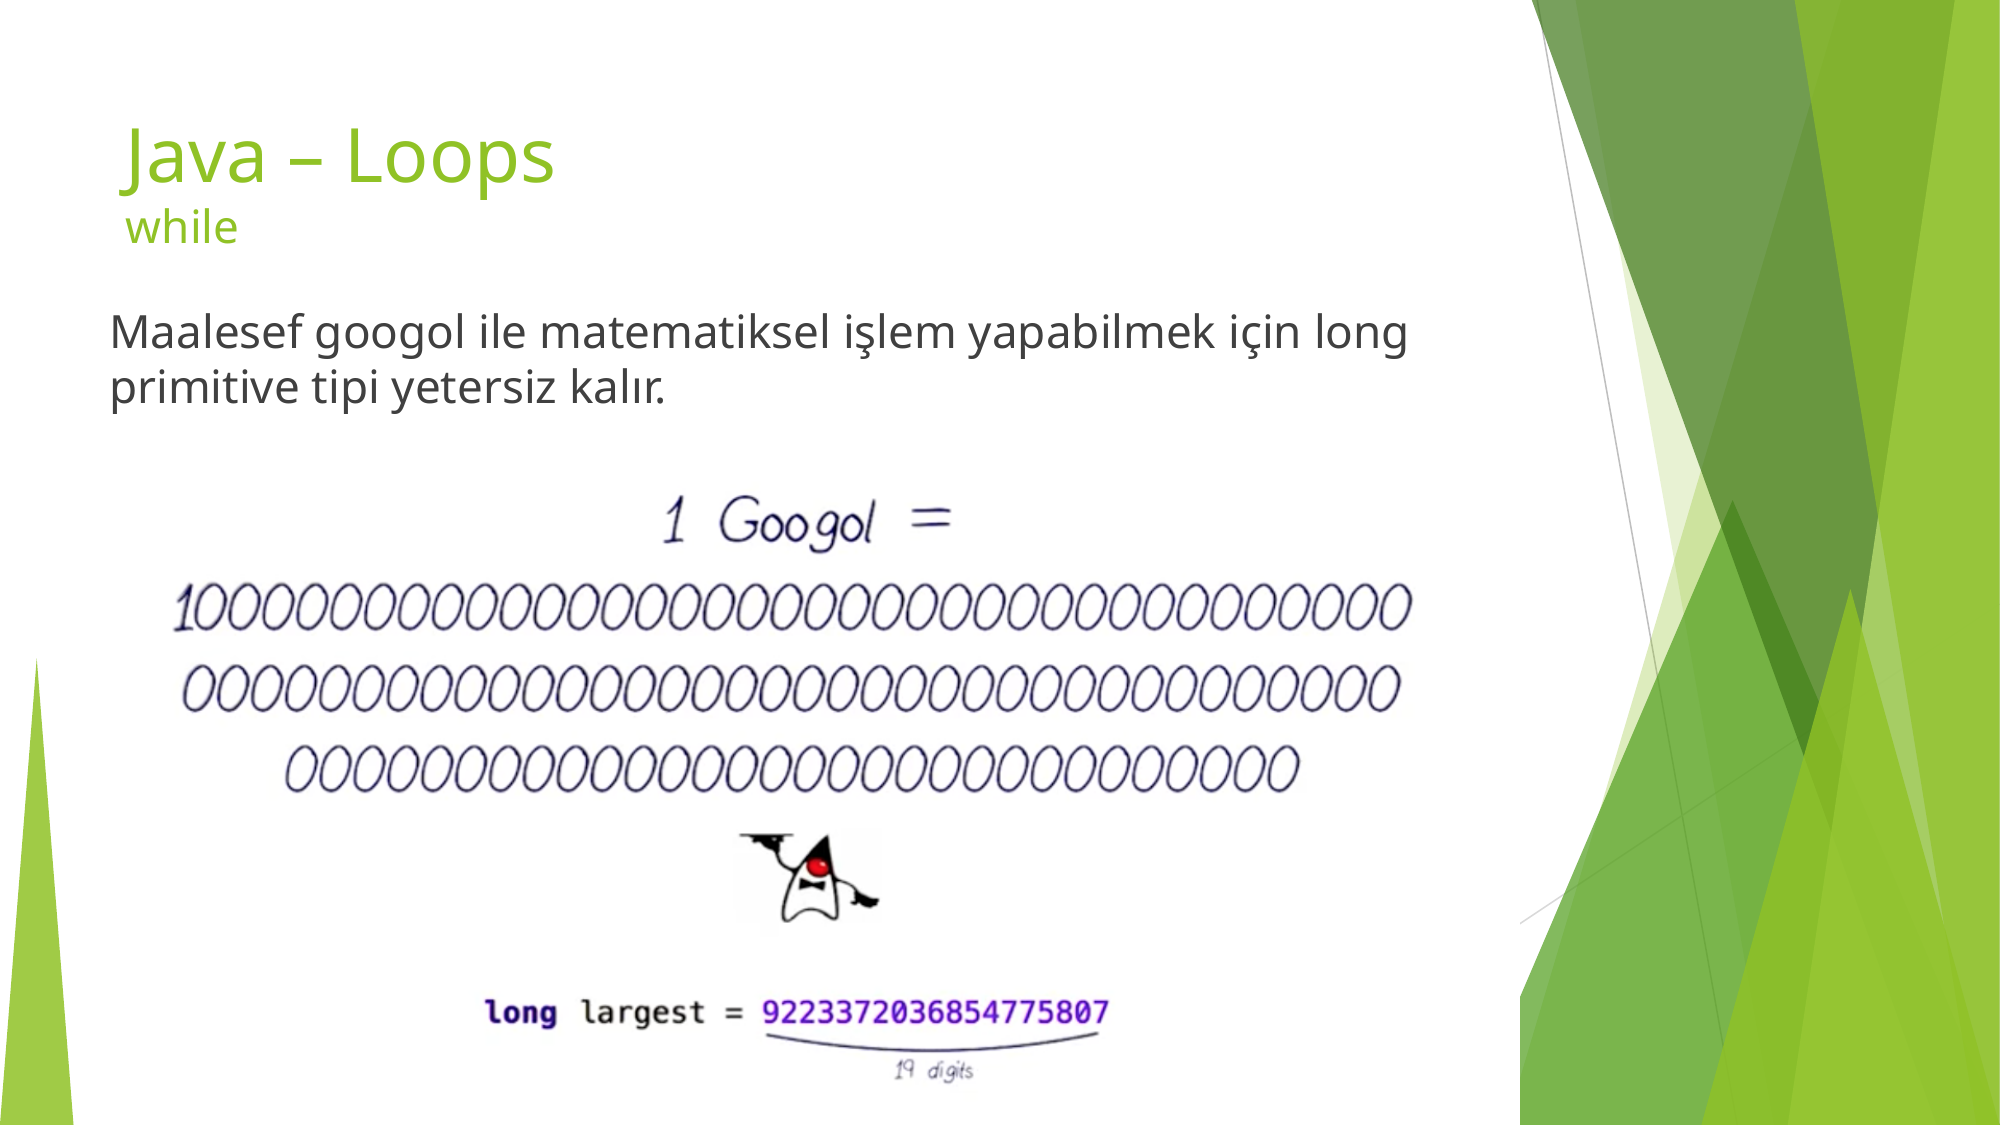

# Java – Loops while
Maalesef googol ile matematiksel işlem yapabilmek için long primitive tipi yetersiz kalır.